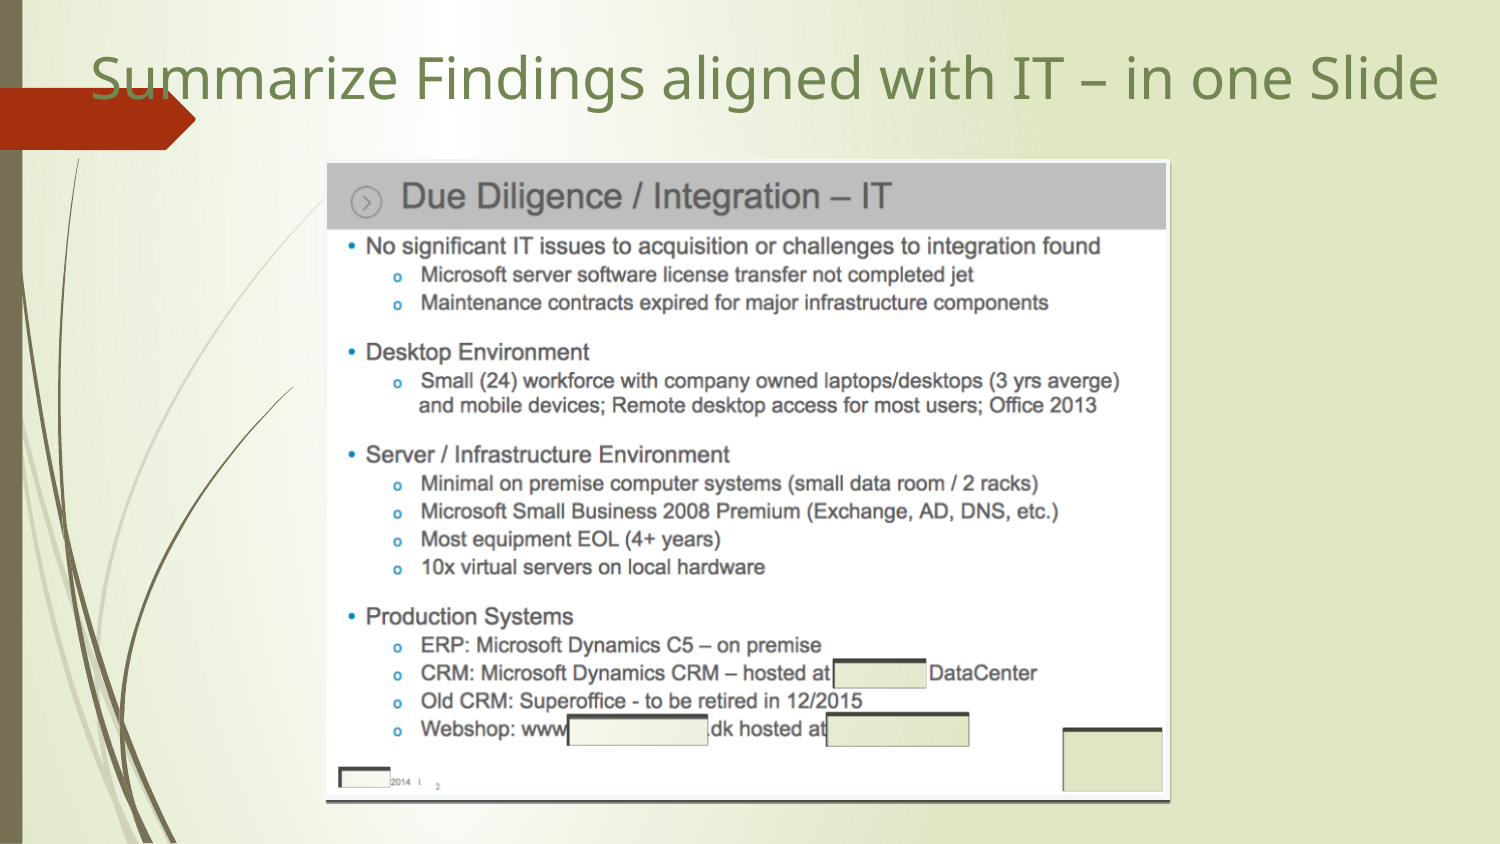

# Summarize Findings aligned with IT – in one Slide